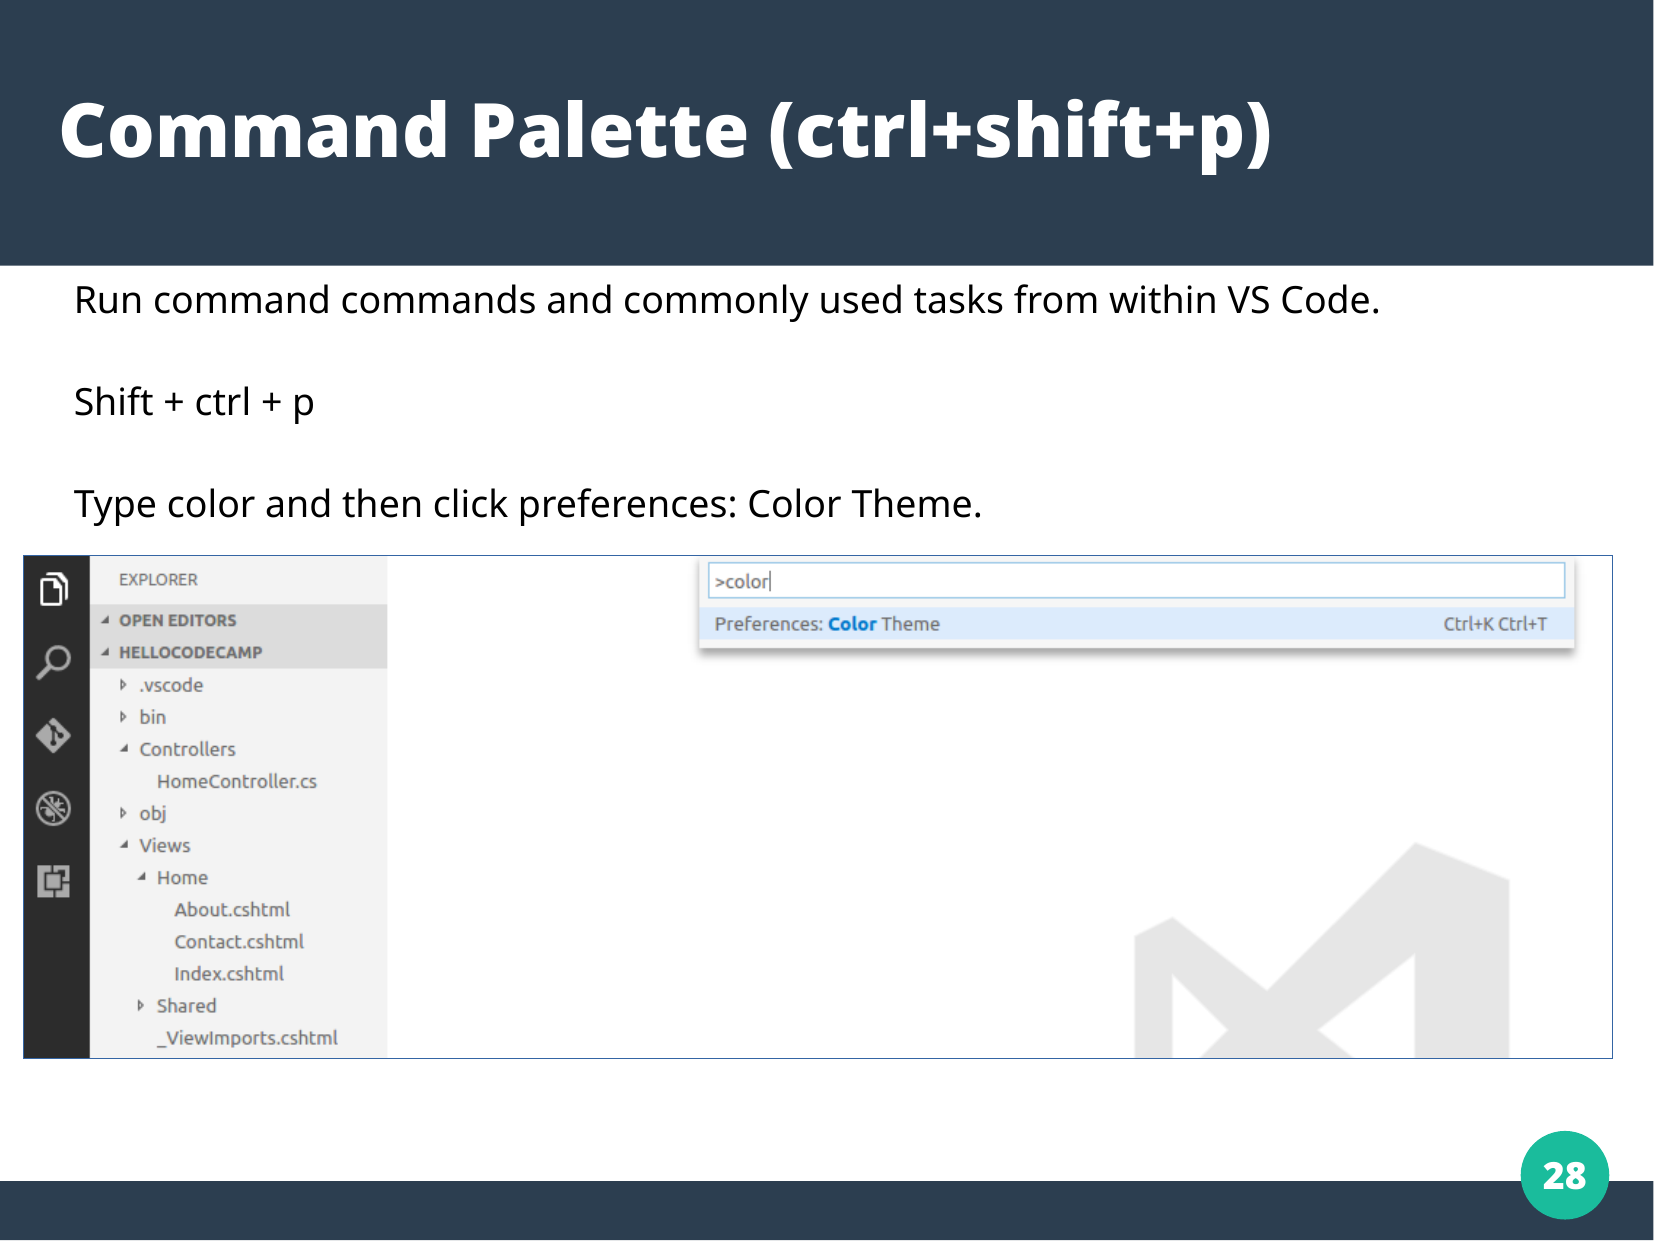

# Command Palette (ctrl+shift+p)
Run command commands and commonly used tasks from within VS Code.
Shift + ctrl + p
Type color and then click preferences: Color Theme.
28